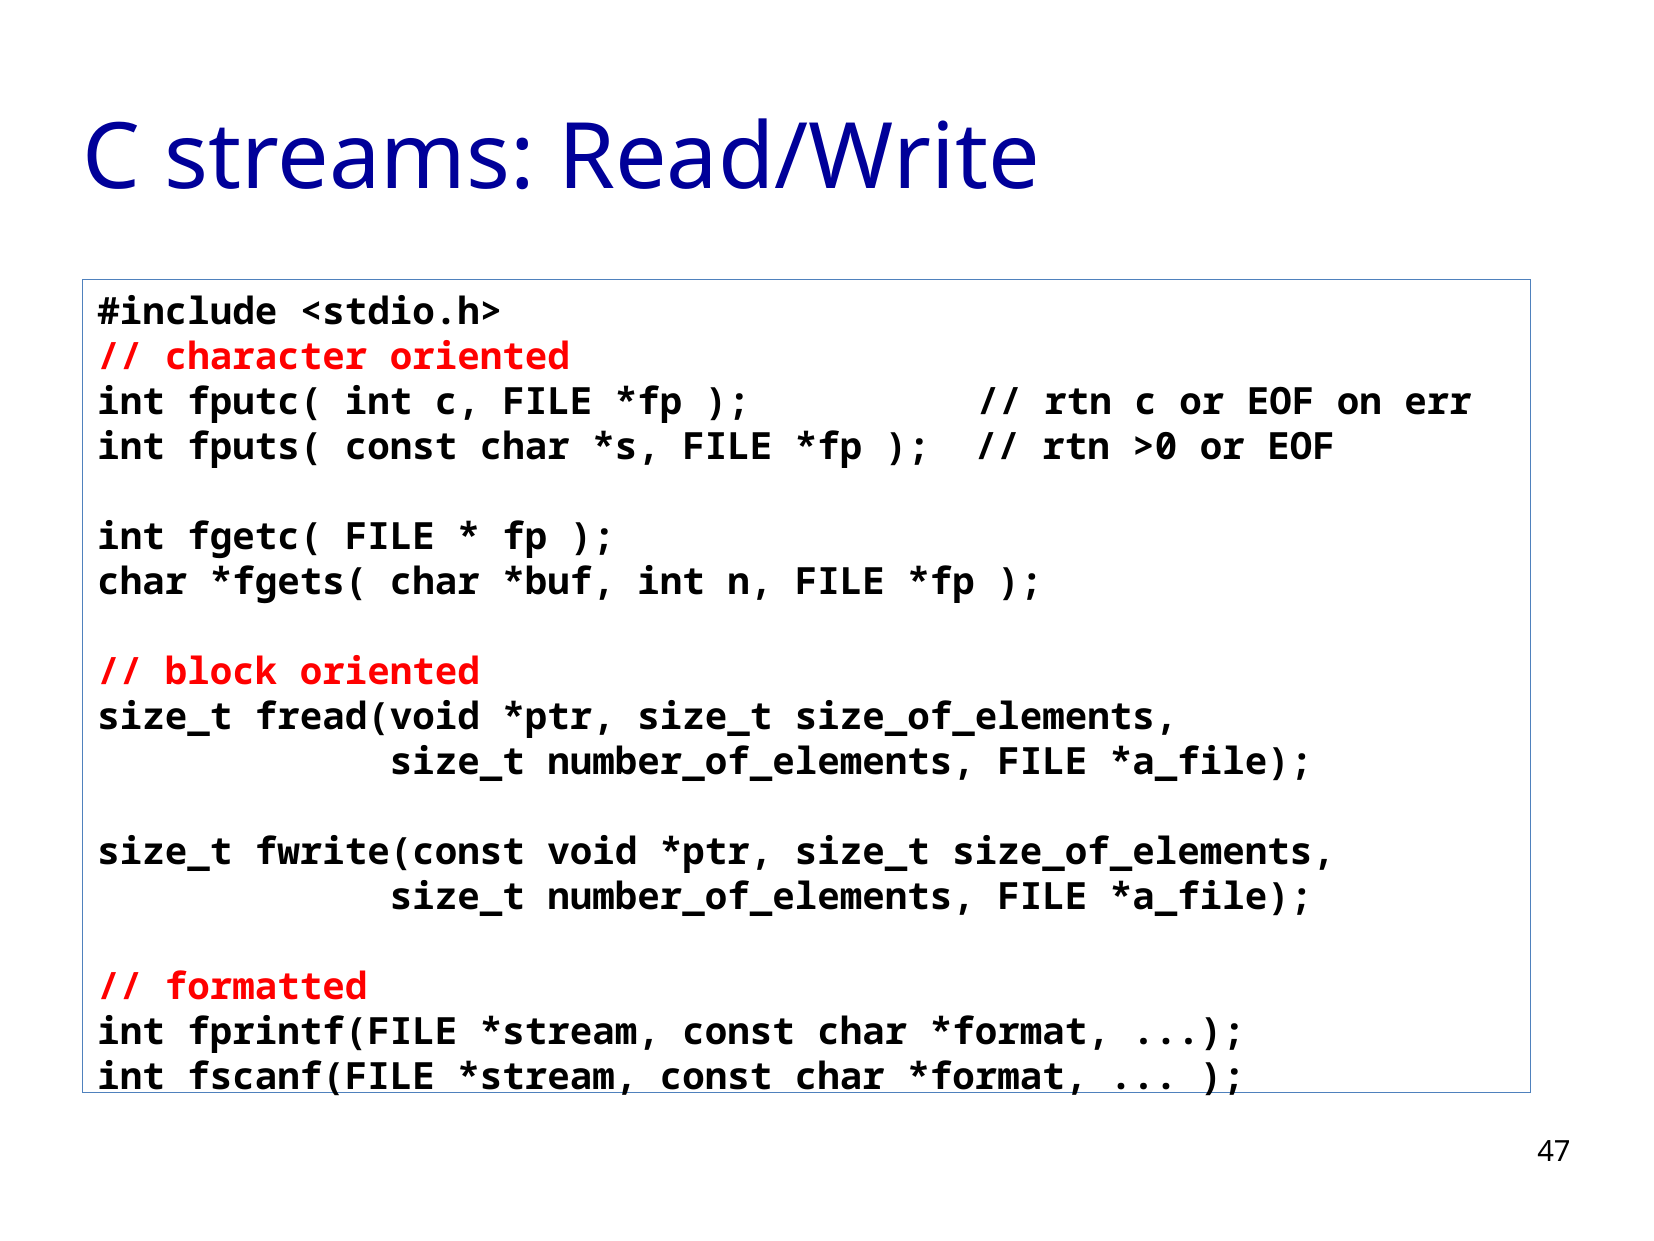

# C streams: Read/Write
#include <stdio.h>
// character oriented
int fputc( int c, FILE *fp );			 // rtn c or EOF on err
int fputs( const char *s, FILE *fp ); // rtn >0 or EOF
int fgetc( FILE * fp );
char *fgets( char *buf, int n, FILE *fp );
// block oriented
size_t fread(void *ptr, size_t size_of_elements,
 size_t number_of_elements, FILE *a_file);
size_t fwrite(const void *ptr, size_t size_of_elements,
 size_t number_of_elements, FILE *a_file);
// formatted
int fprintf(FILE *stream, const char *format, ...);
int fscanf(FILE *stream, const char *format, ... );
47